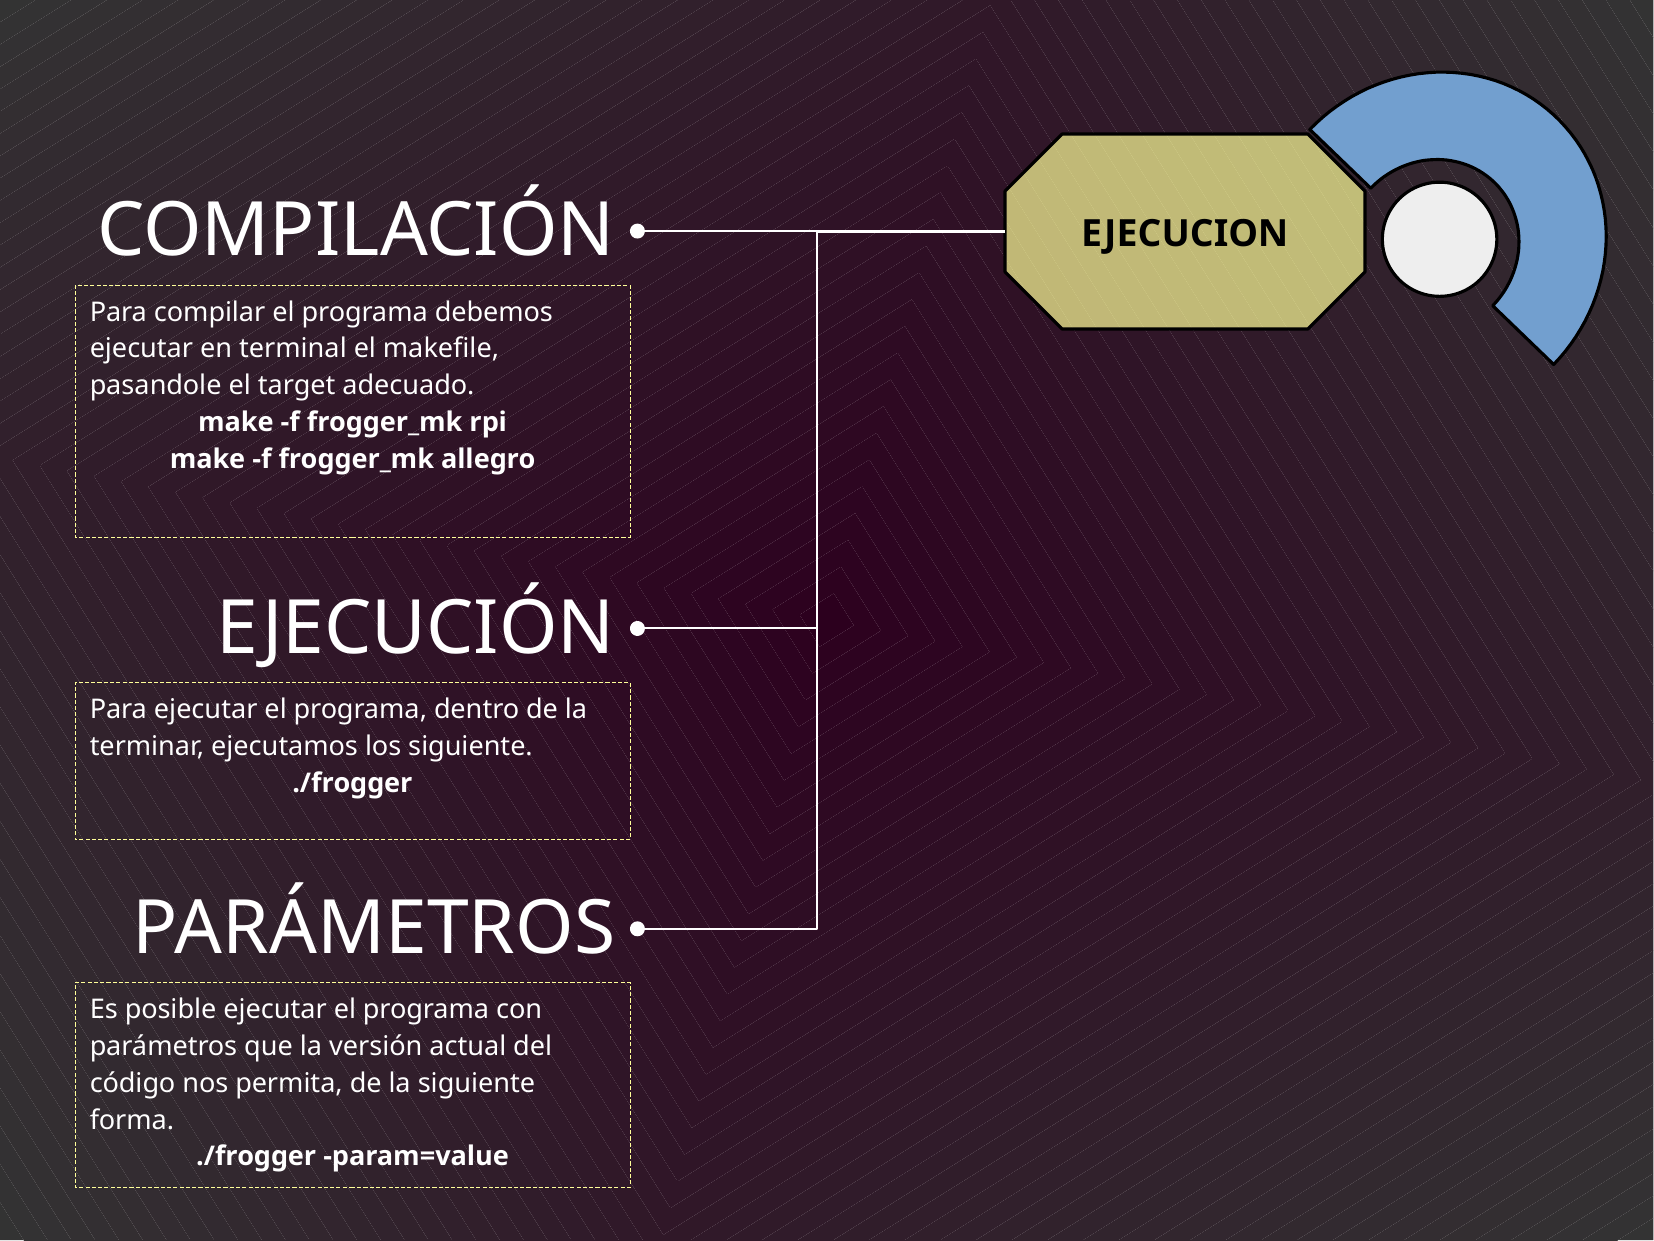

EJECUCION
COMPILACIÓN
Para compilar el programa debemos ejecutar en terminal el makefile, pasandole el target adecuado.
make -f frogger_mk rpi
make -f frogger_mk allegro
EJECUCIÓN
Para ejecutar el programa, dentro de la terminar, ejecutamos los siguiente.
./frogger
PARÁMETROS
Es posible ejecutar el programa con parámetros que la versión actual del código nos permita, de la siguiente forma.
./frogger -param=value